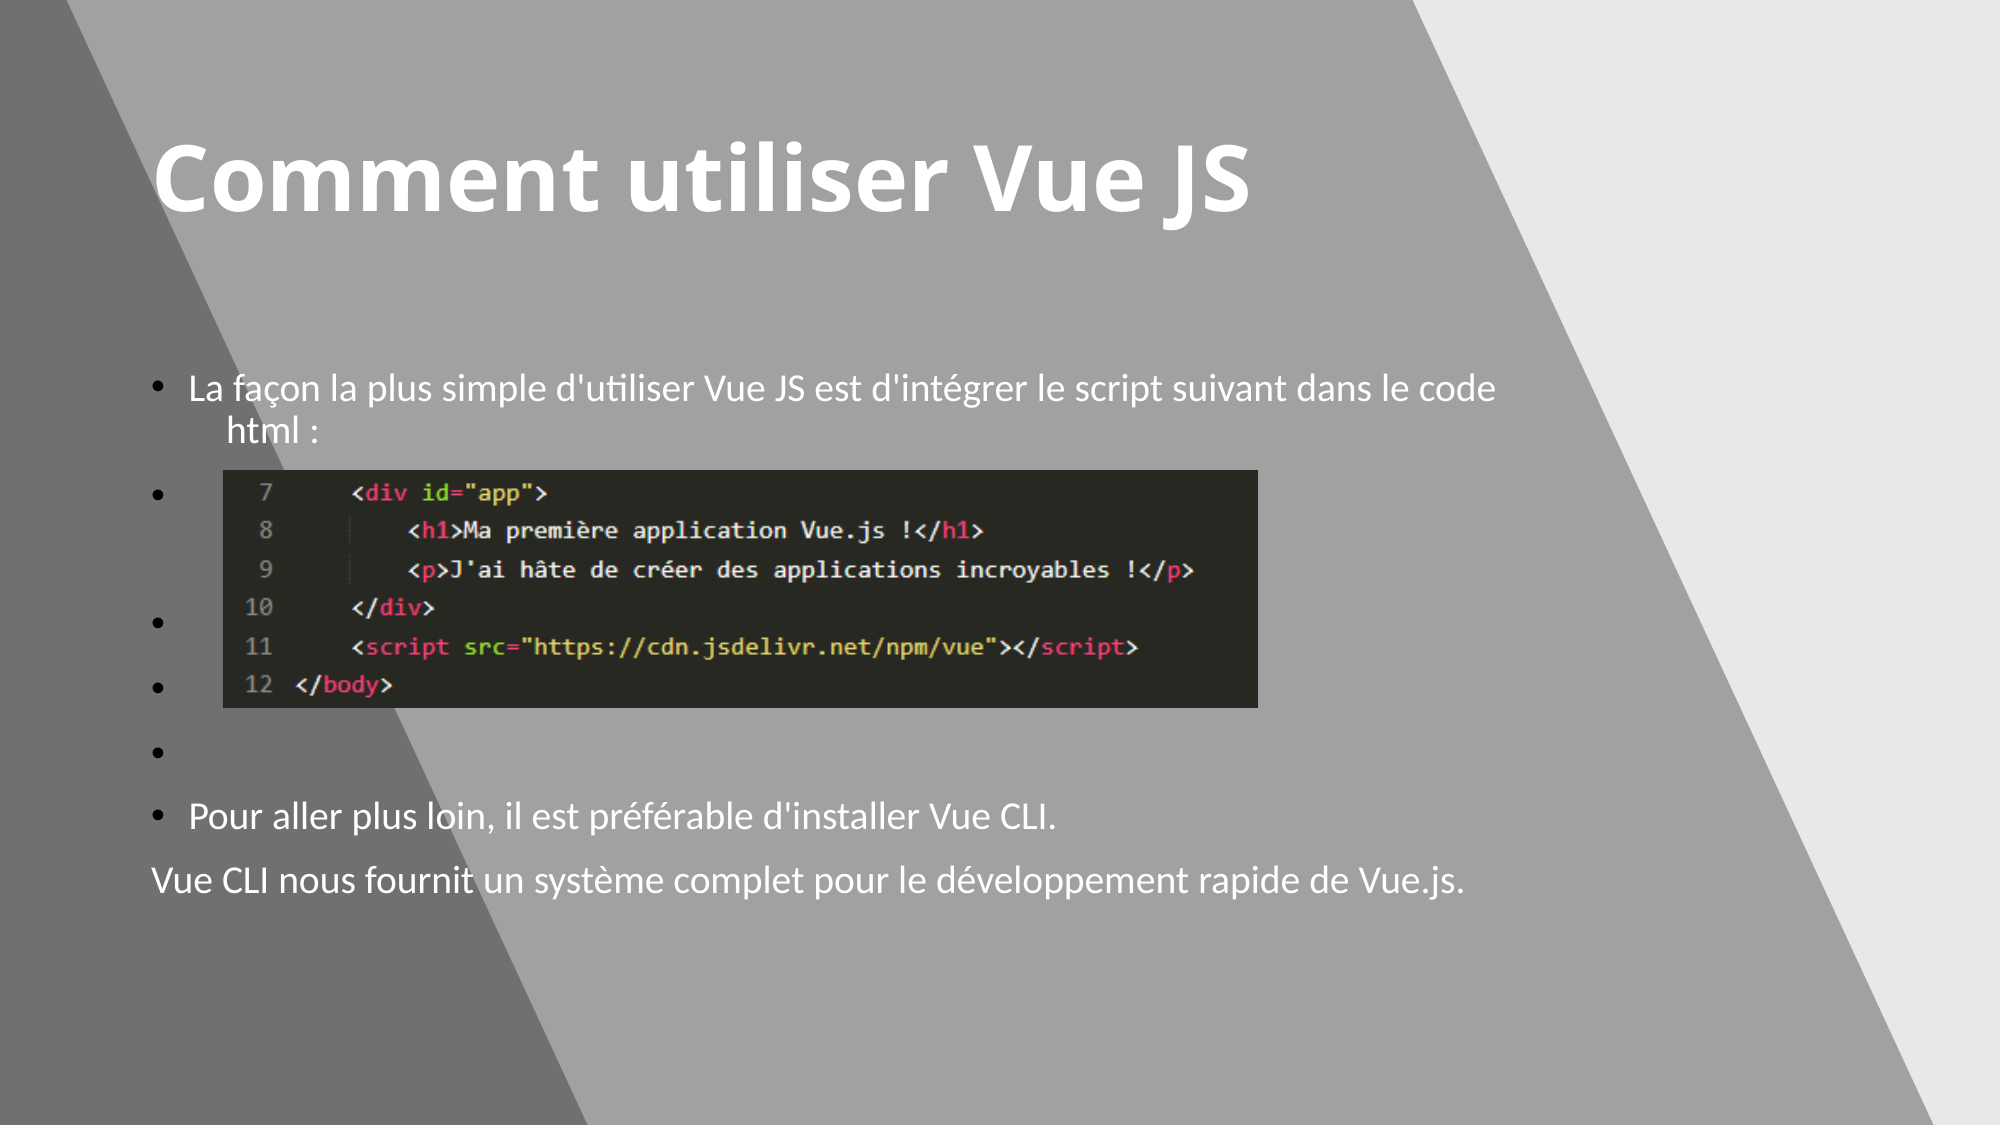

# Comment utiliser Vue JS
La façon la plus simple d'utiliser Vue JS est d'intégrer le script suivant dans le code html :
Pour aller plus loin, il est préférable d'installer Vue CLI.
Vue CLI nous fournit un système complet pour le développement rapide de Vue.js.